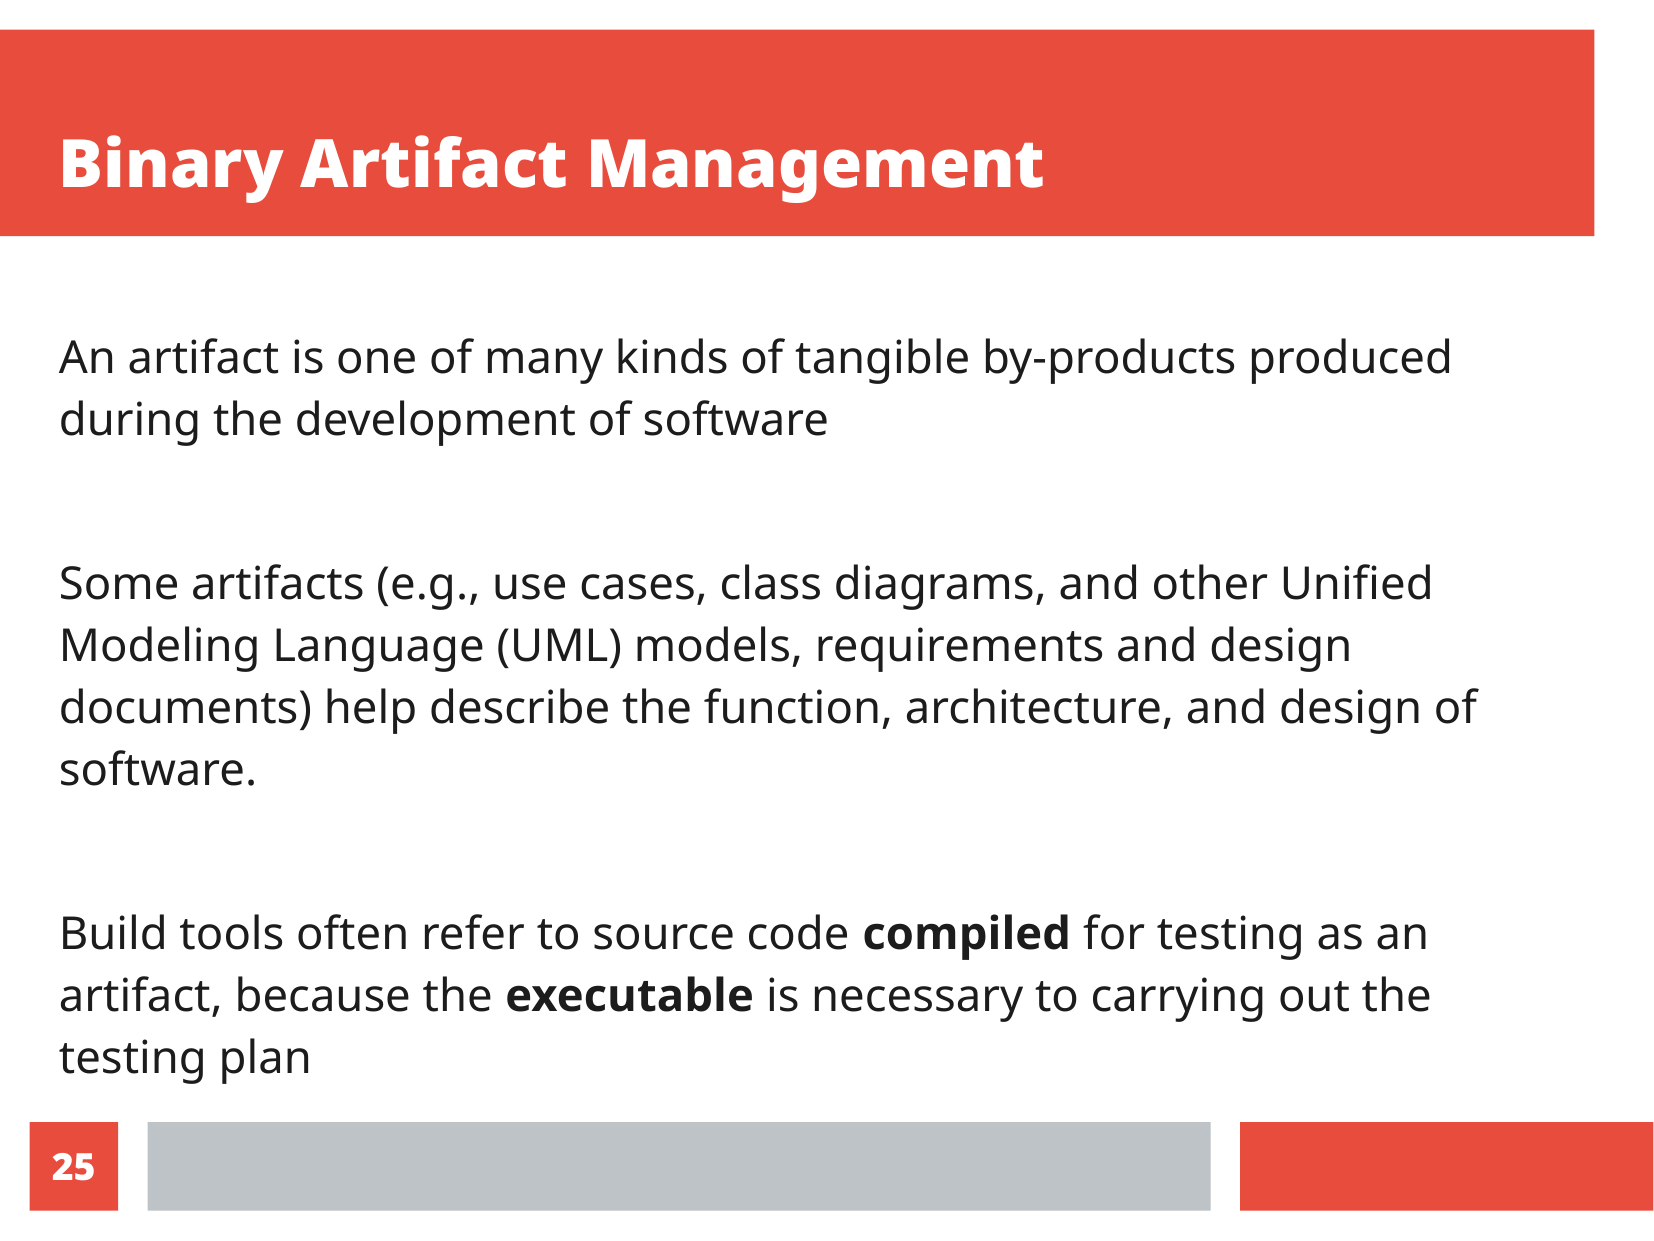

# Binary Artifact Management
An artifact is one of many kinds of tangible by-products produced during the development of software
Some artifacts (e.g., use cases, class diagrams, and other Unified Modeling Language (UML) models, requirements and design documents) help describe the function, architecture, and design of software.
Build tools often refer to source code compiled for testing as an artifact, because the executable is necessary to carrying out the testing plan
25